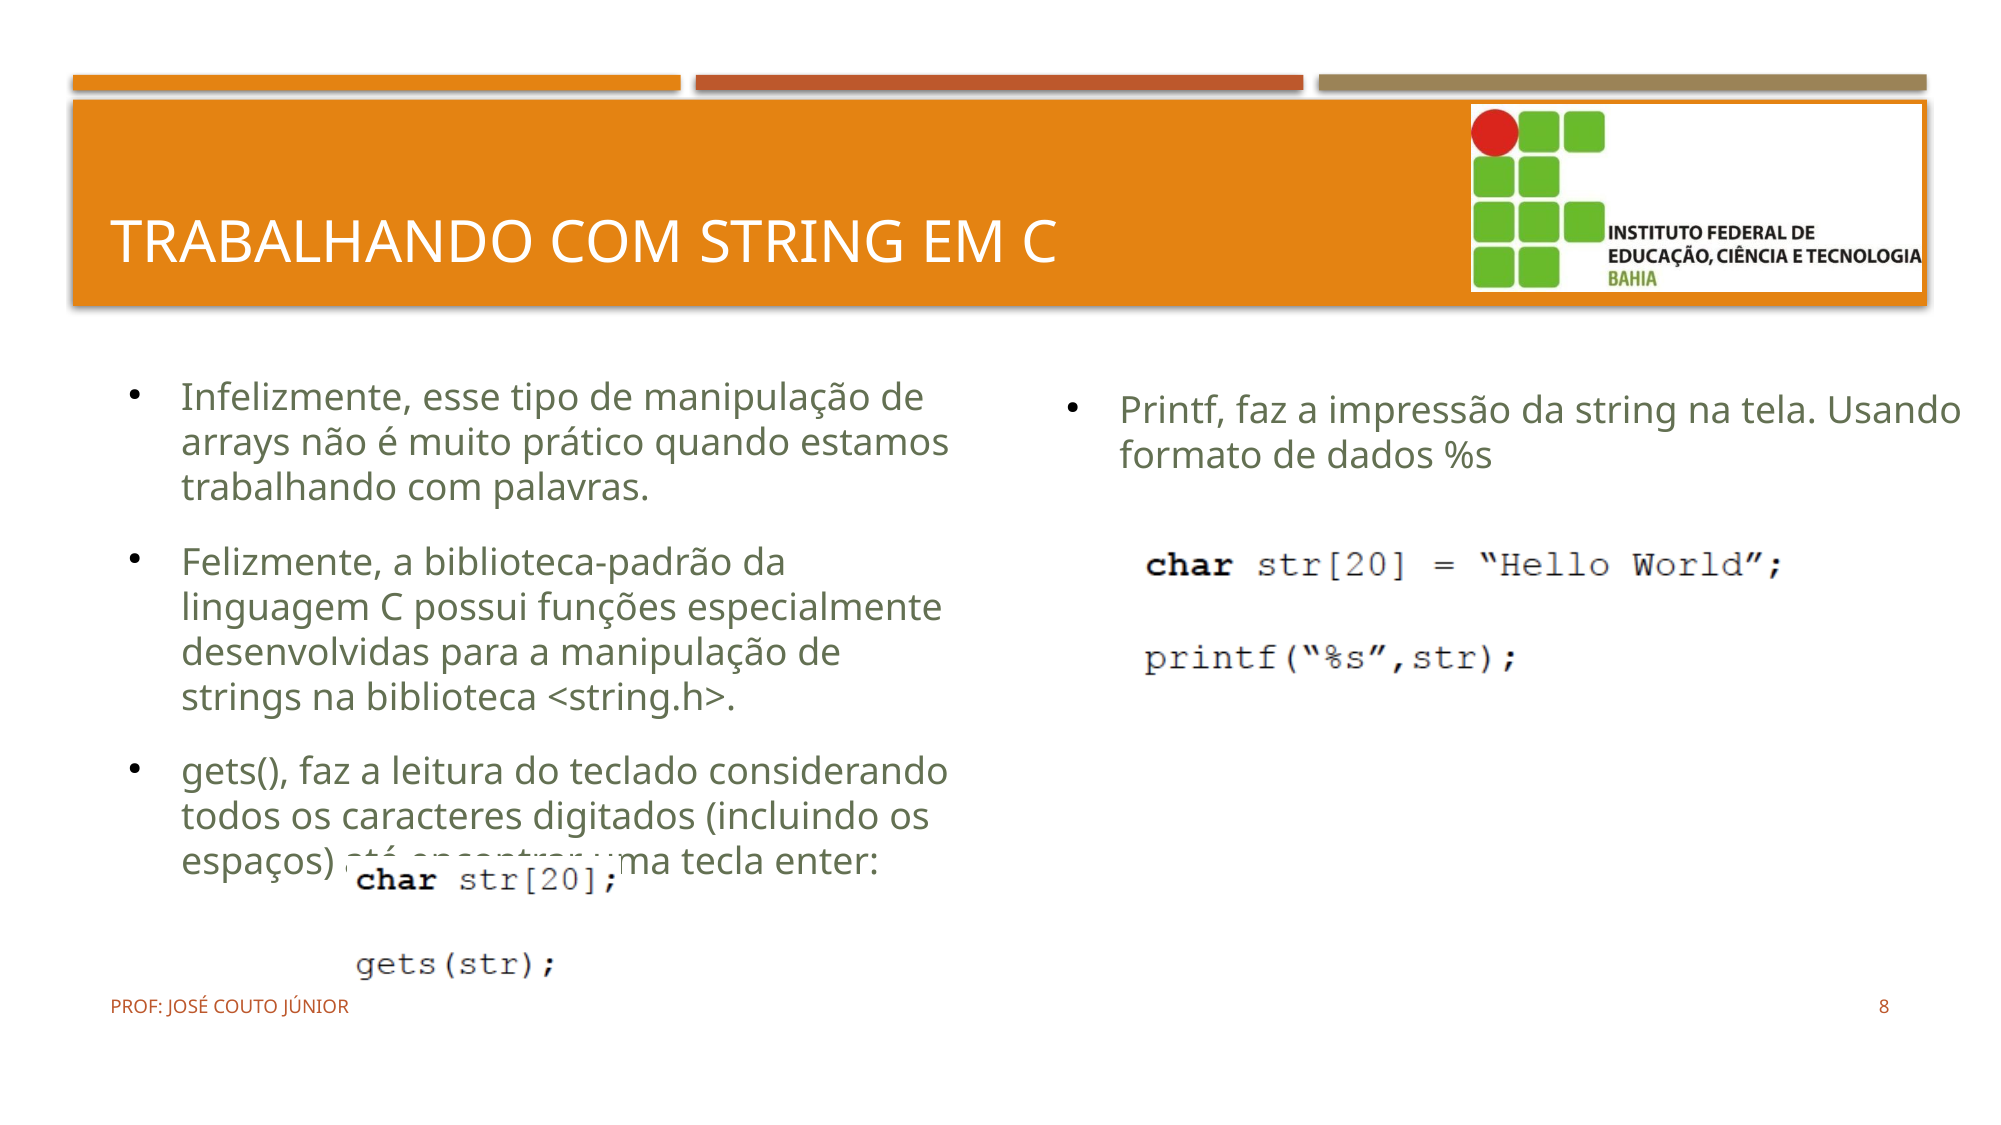

# Trabalhando com String em C
Infelizmente, esse tipo de manipulação de arrays não é muito prático quando estamos trabalhando com palavras.
Felizmente, a biblioteca-padrão da linguagem C possui funções especialmente desenvolvidas para a manipulação de strings na biblioteca <string.h>.
gets(), faz a leitura do teclado considerando todos os caracteres digitados (incluindo os espaços) até encontrar uma tecla enter:
Printf, faz a impressão da string na tela. Usando formato de dados %s
Prof: José Couto Júnior
8